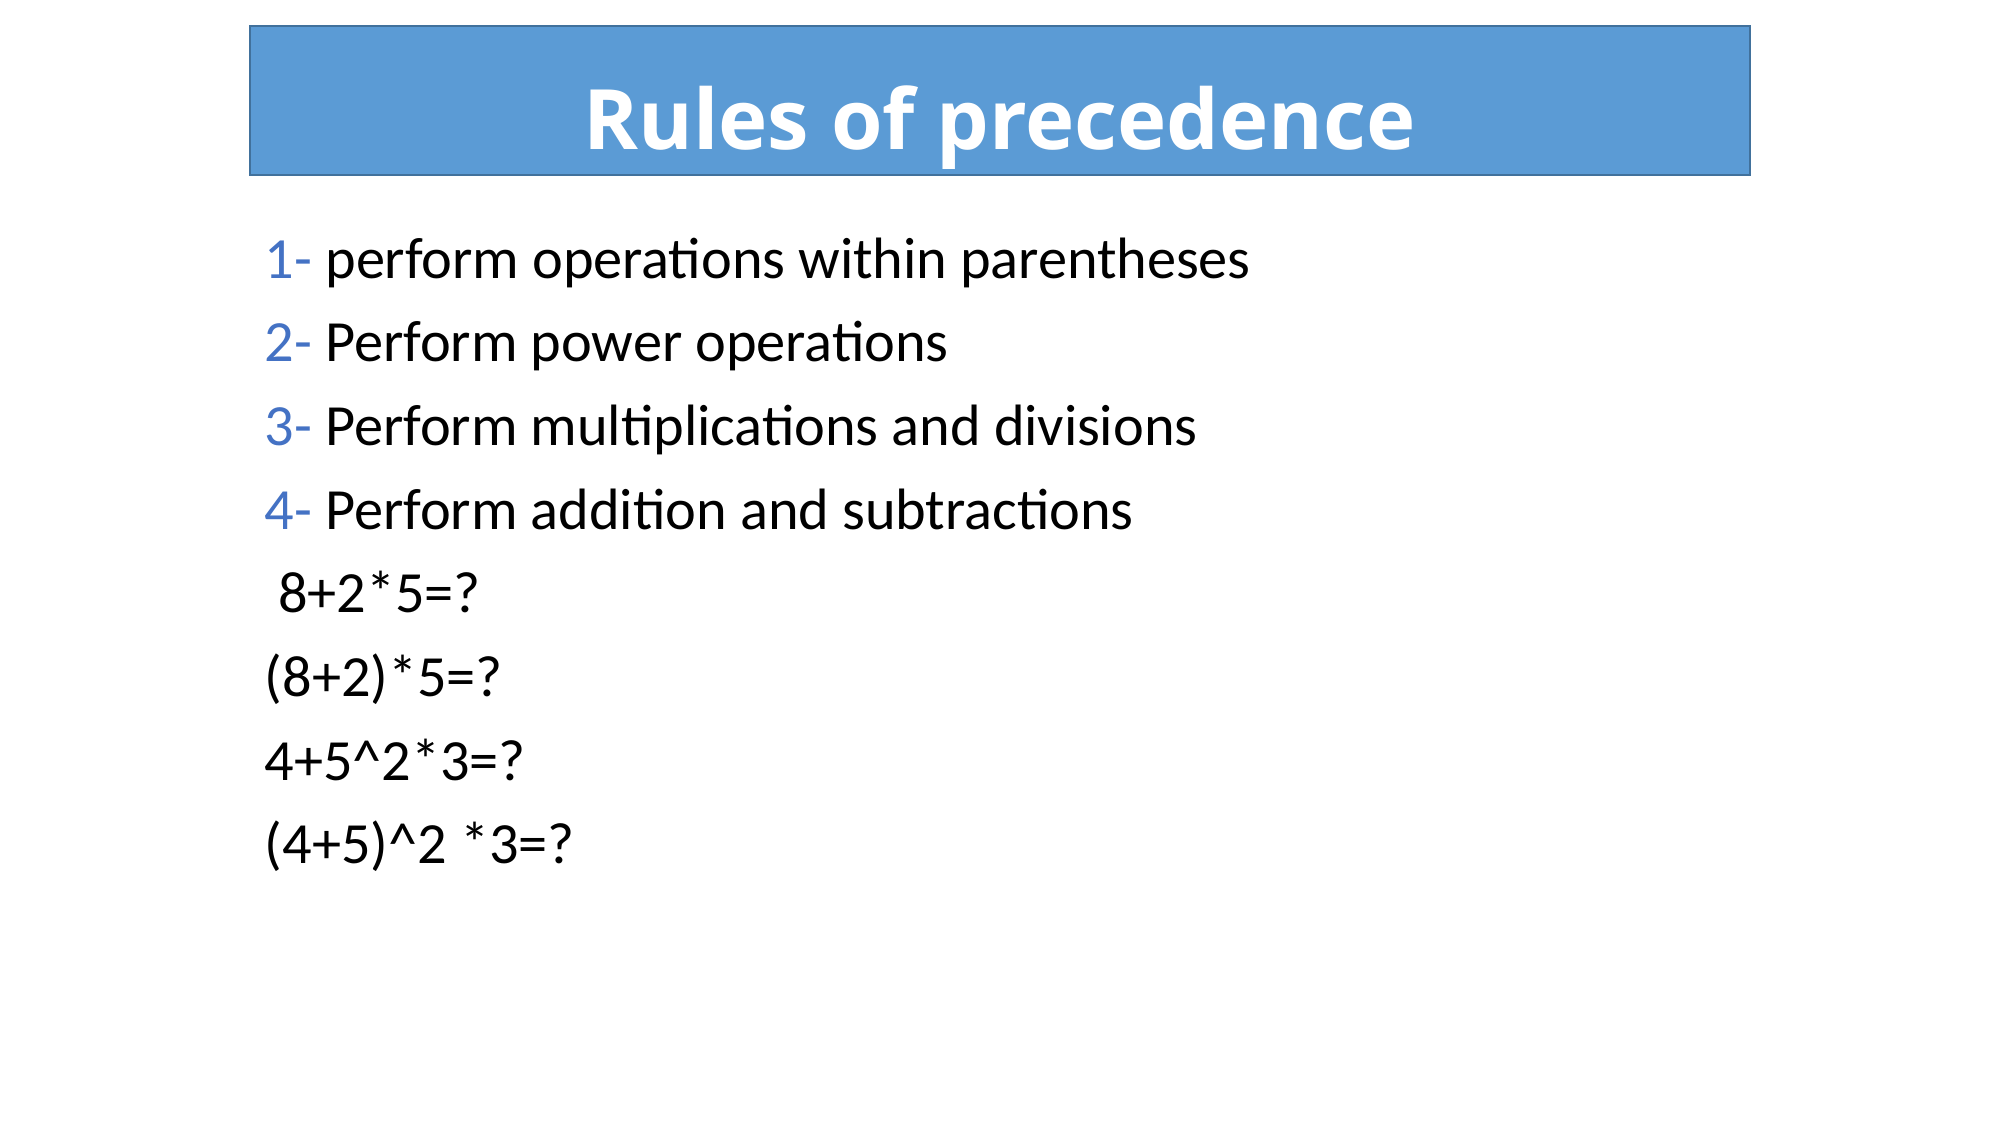

# Rules of precedence
1- perform operations within parentheses
2- Perform power operations
3- Perform multiplications and divisions
4- Perform addition and subtractions
 8+2*5=?
(8+2)*5=?
4+5^2*3=?
(4+5)^2 *3=?